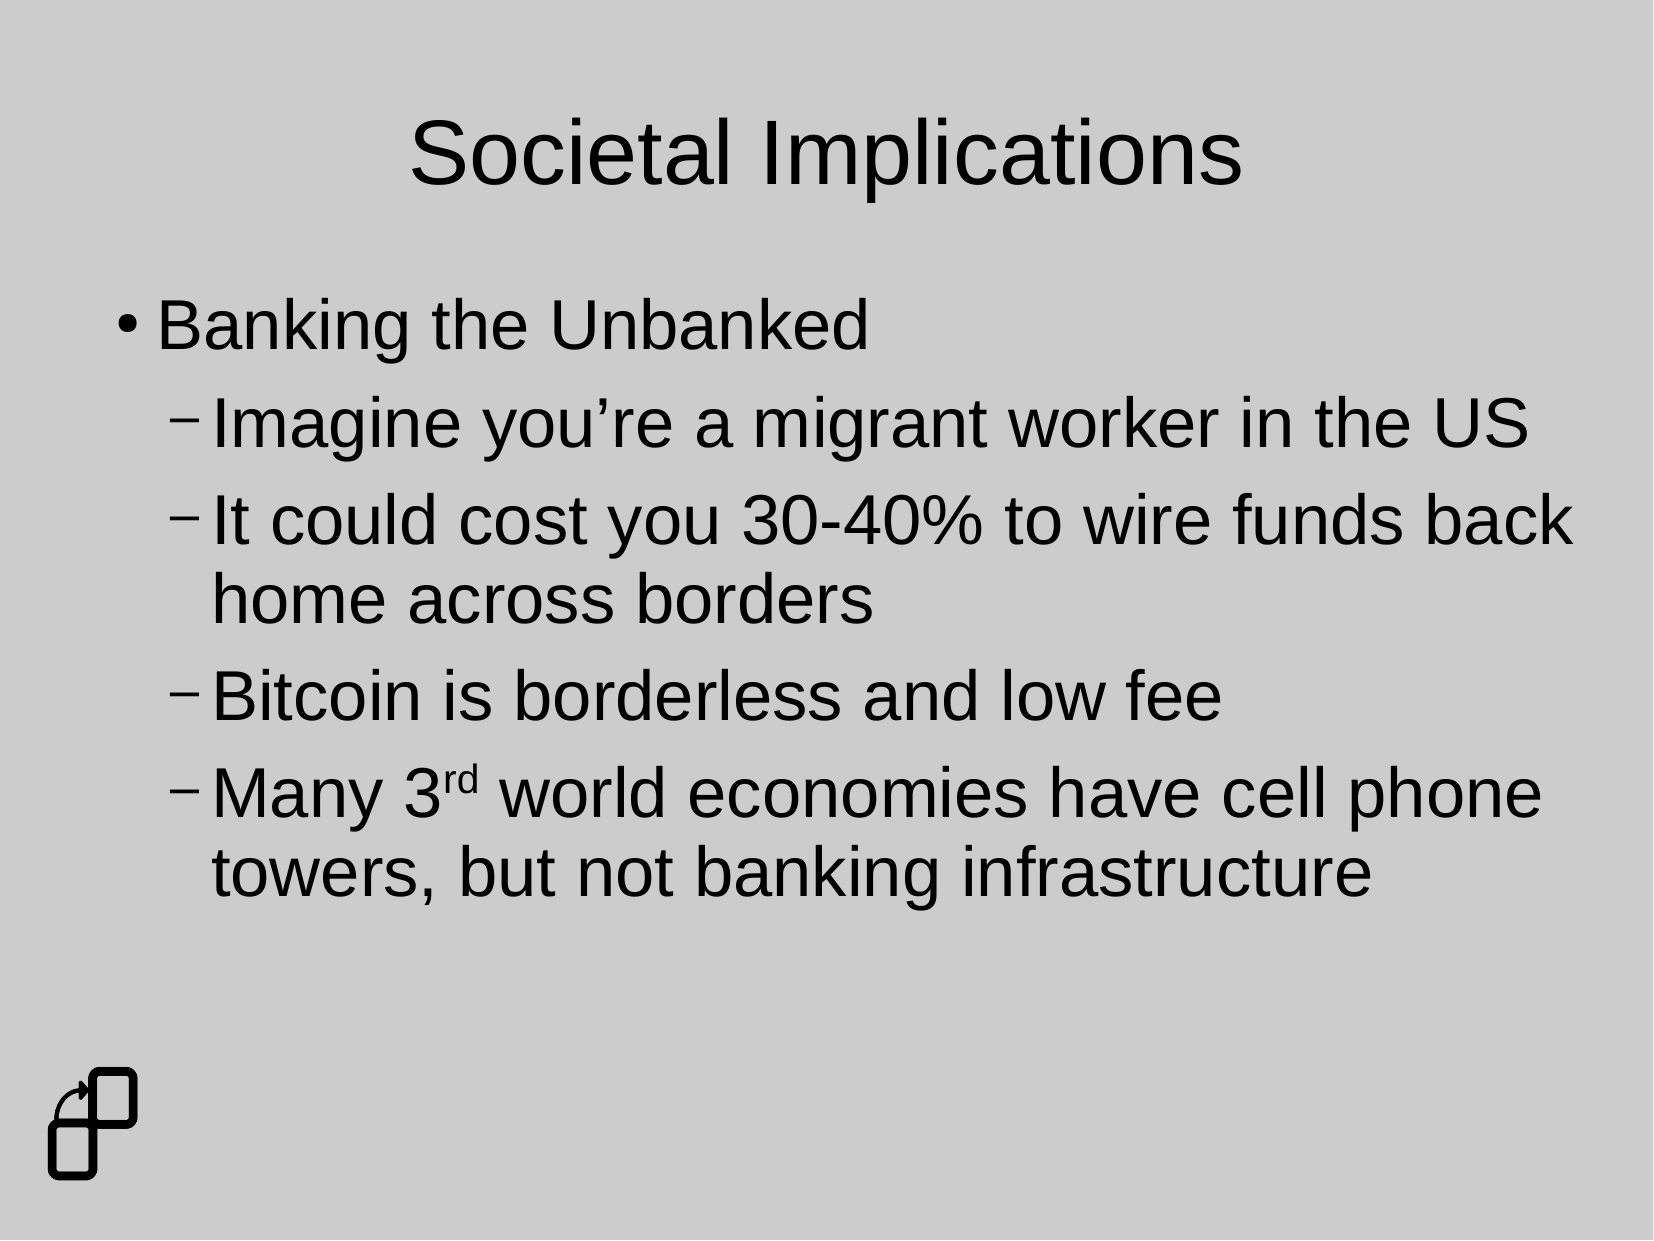

# Societal Implications
Banking the Unbanked
Imagine you’re a migrant worker in the US
It could cost you 30-40% to wire funds back home across borders
Bitcoin is borderless and low fee
Many 3rd world economies have cell phone towers, but not banking infrastructure